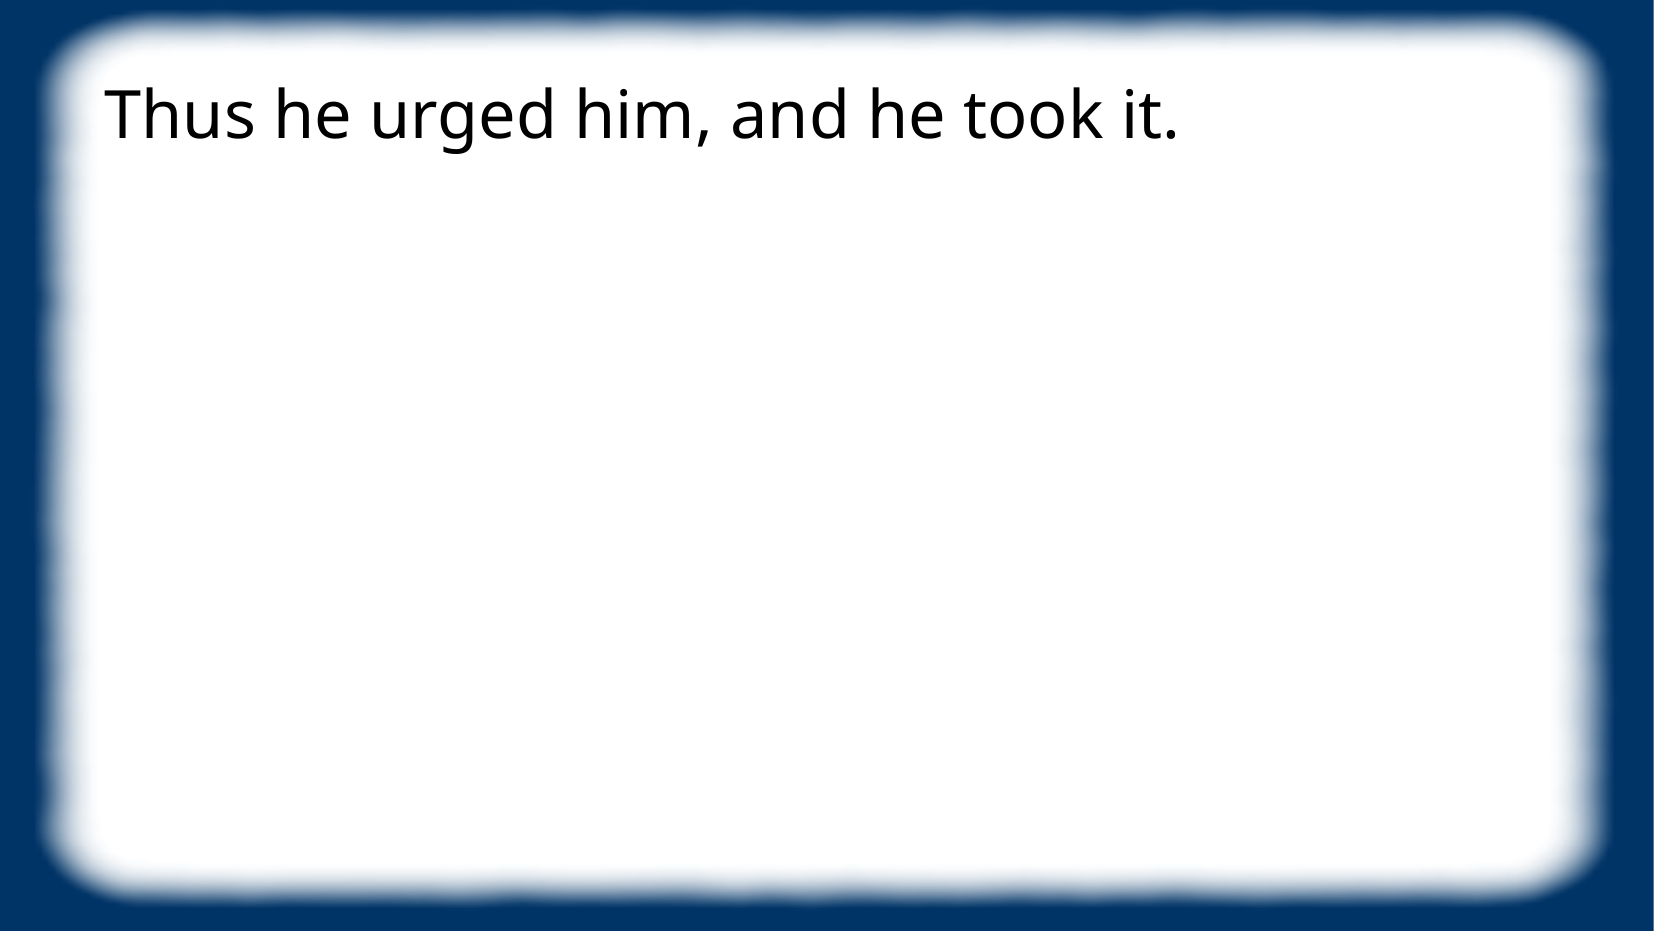

Thus he urged him, and he took it.